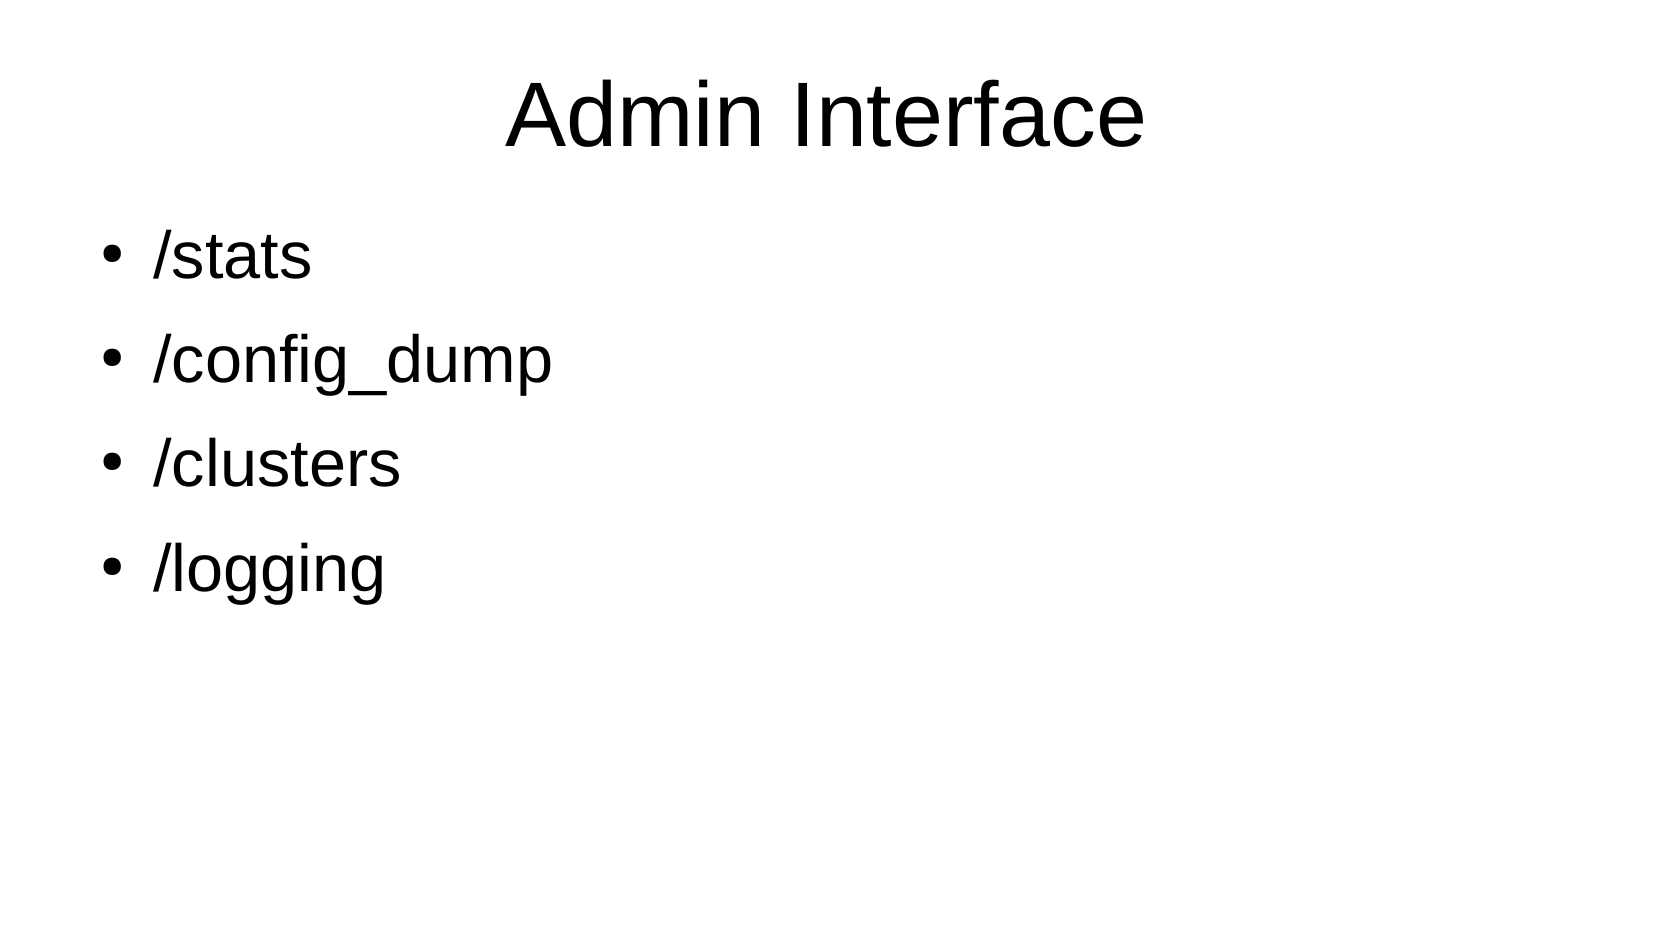

# Admin Interface
/stats
/config_dump
/clusters
/logging